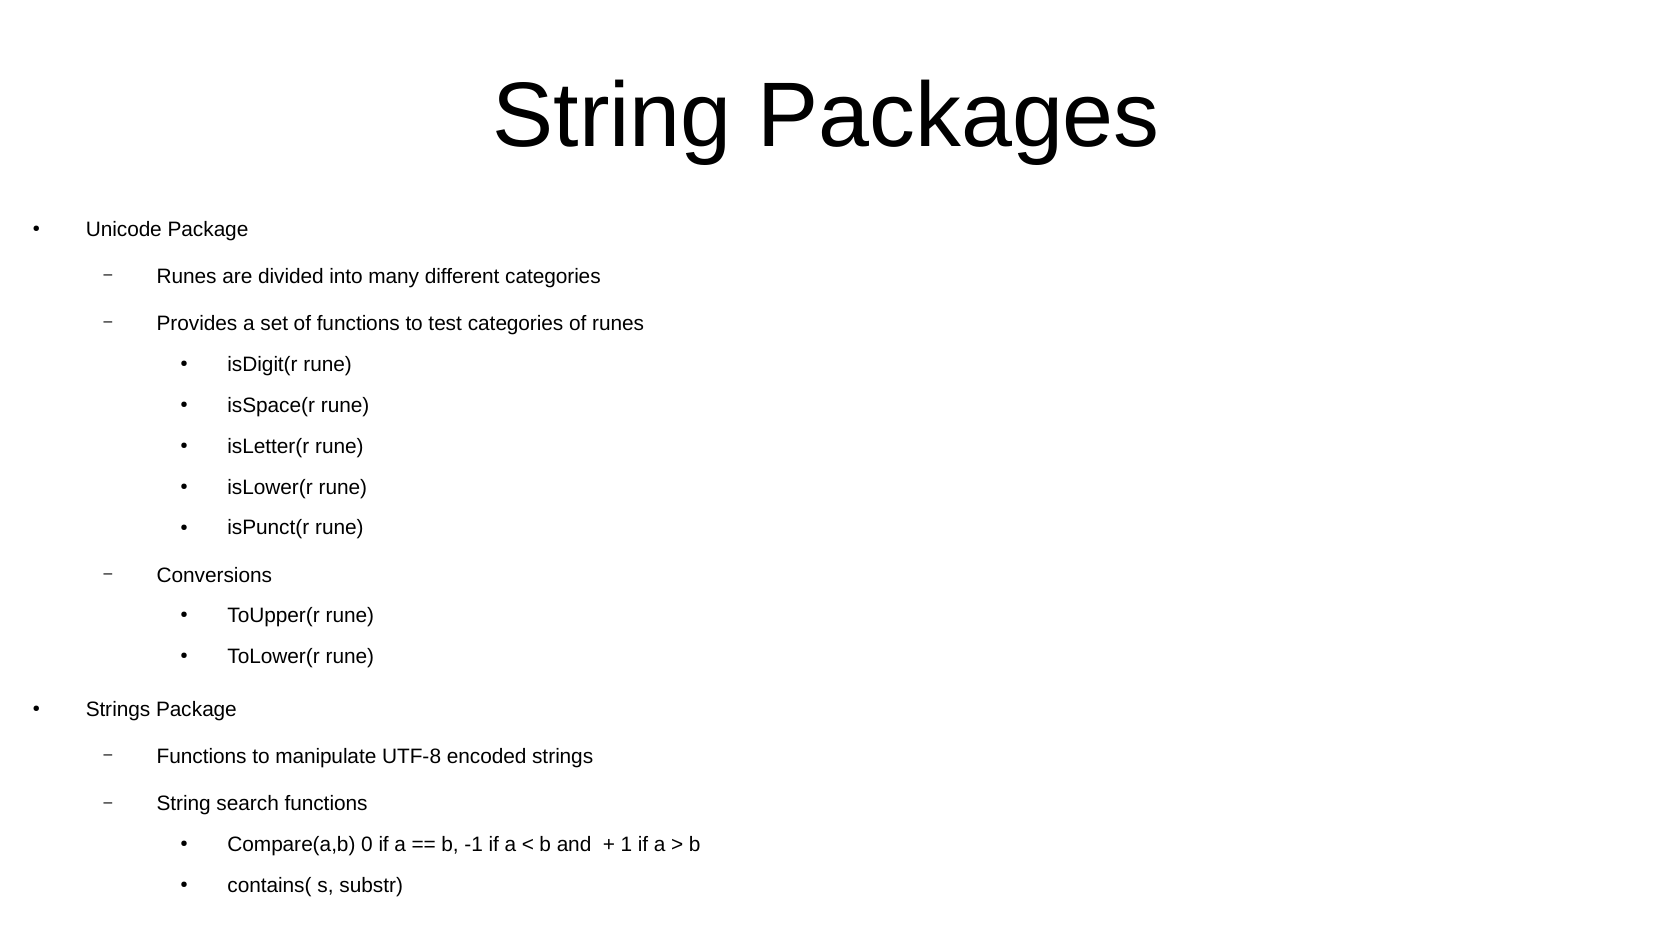

# String Packages
Unicode Package
Runes are divided into many different categories
Provides a set of functions to test categories of runes
isDigit(r rune)
isSpace(r rune)
isLetter(r rune)
isLower(r rune)
isPunct(r rune)
Conversions
ToUpper(r rune)
ToLower(r rune)
Strings Package
Functions to manipulate UTF-8 encoded strings
String search functions
Compare(a,b) 0 if a == b, -1 if a < b and + 1 if a > b
contains( s, substr)